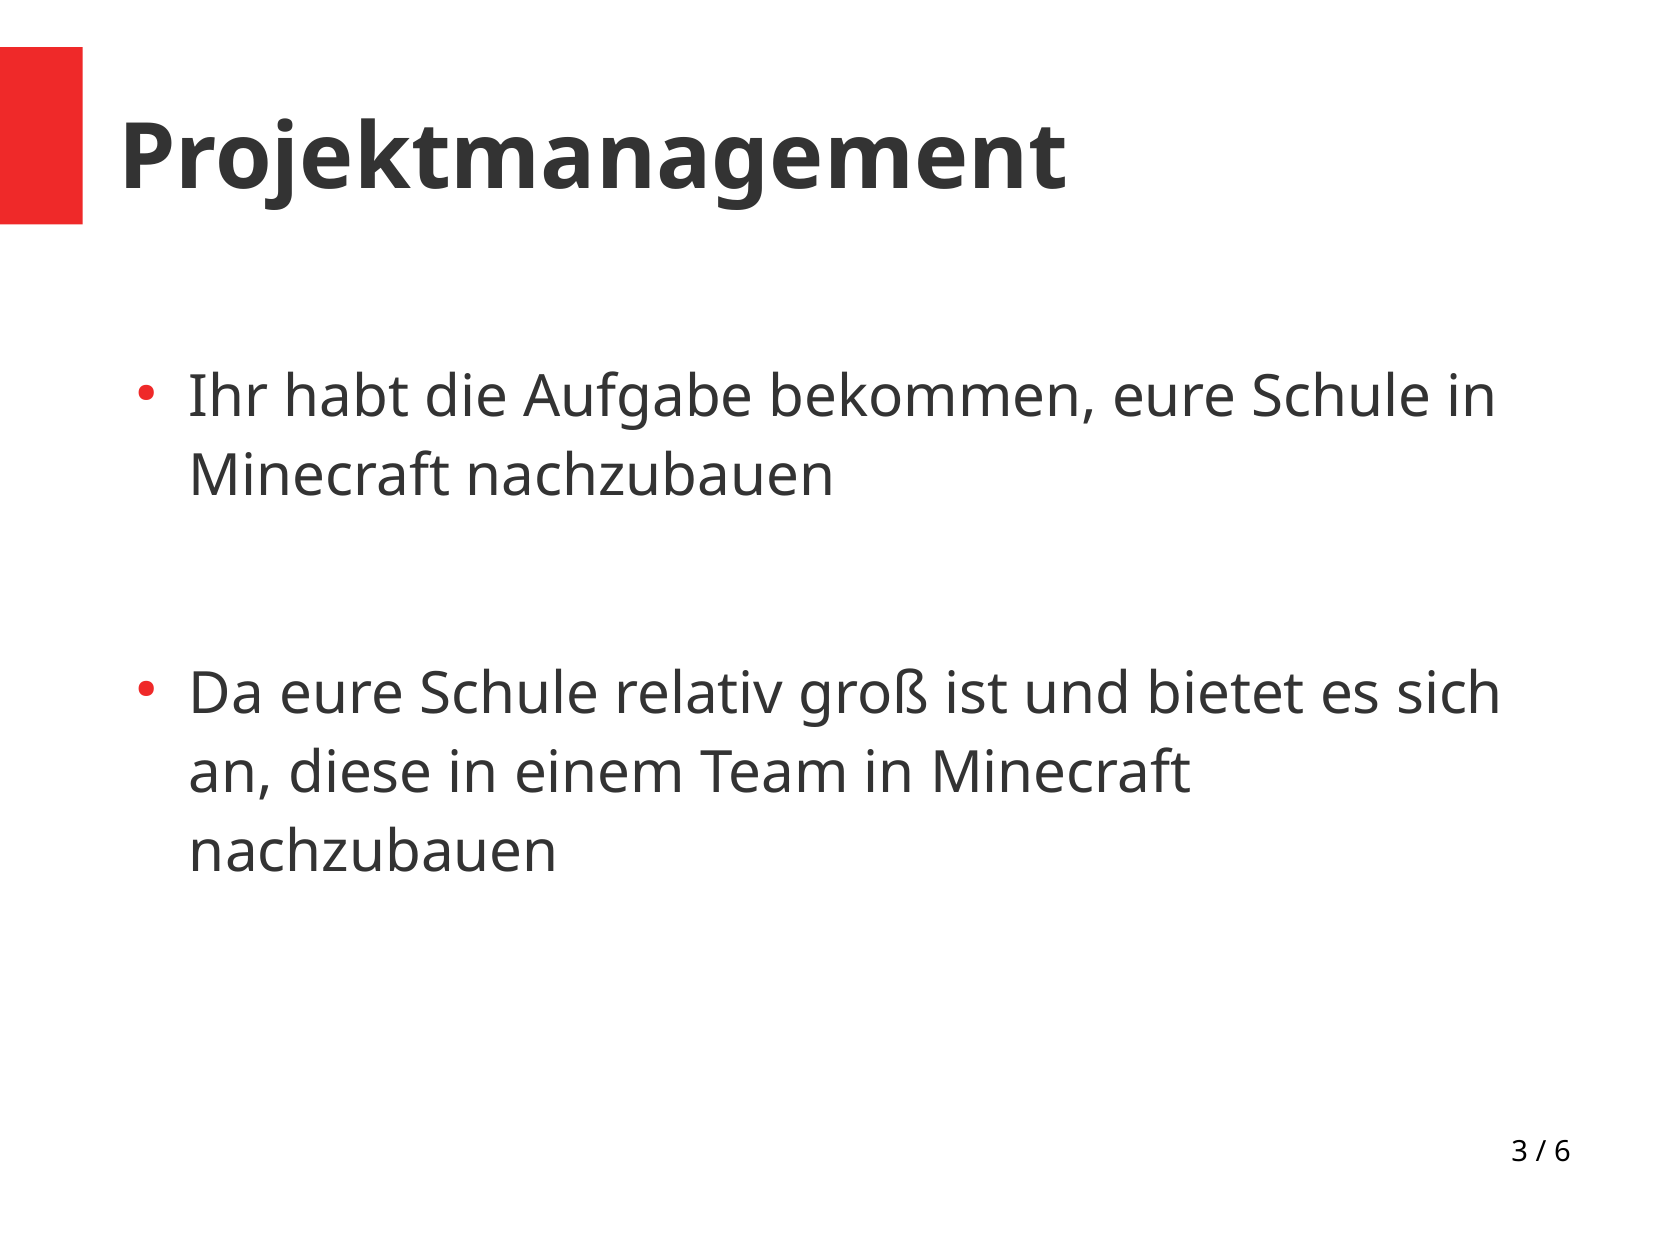

# Projektmanagement
Ihr habt die Aufgabe bekommen, eure Schule in Minecraft nachzubauen
Da eure Schule relativ groß ist und bietet es sich an, diese in einem Team in Minecraft nachzubauen
3